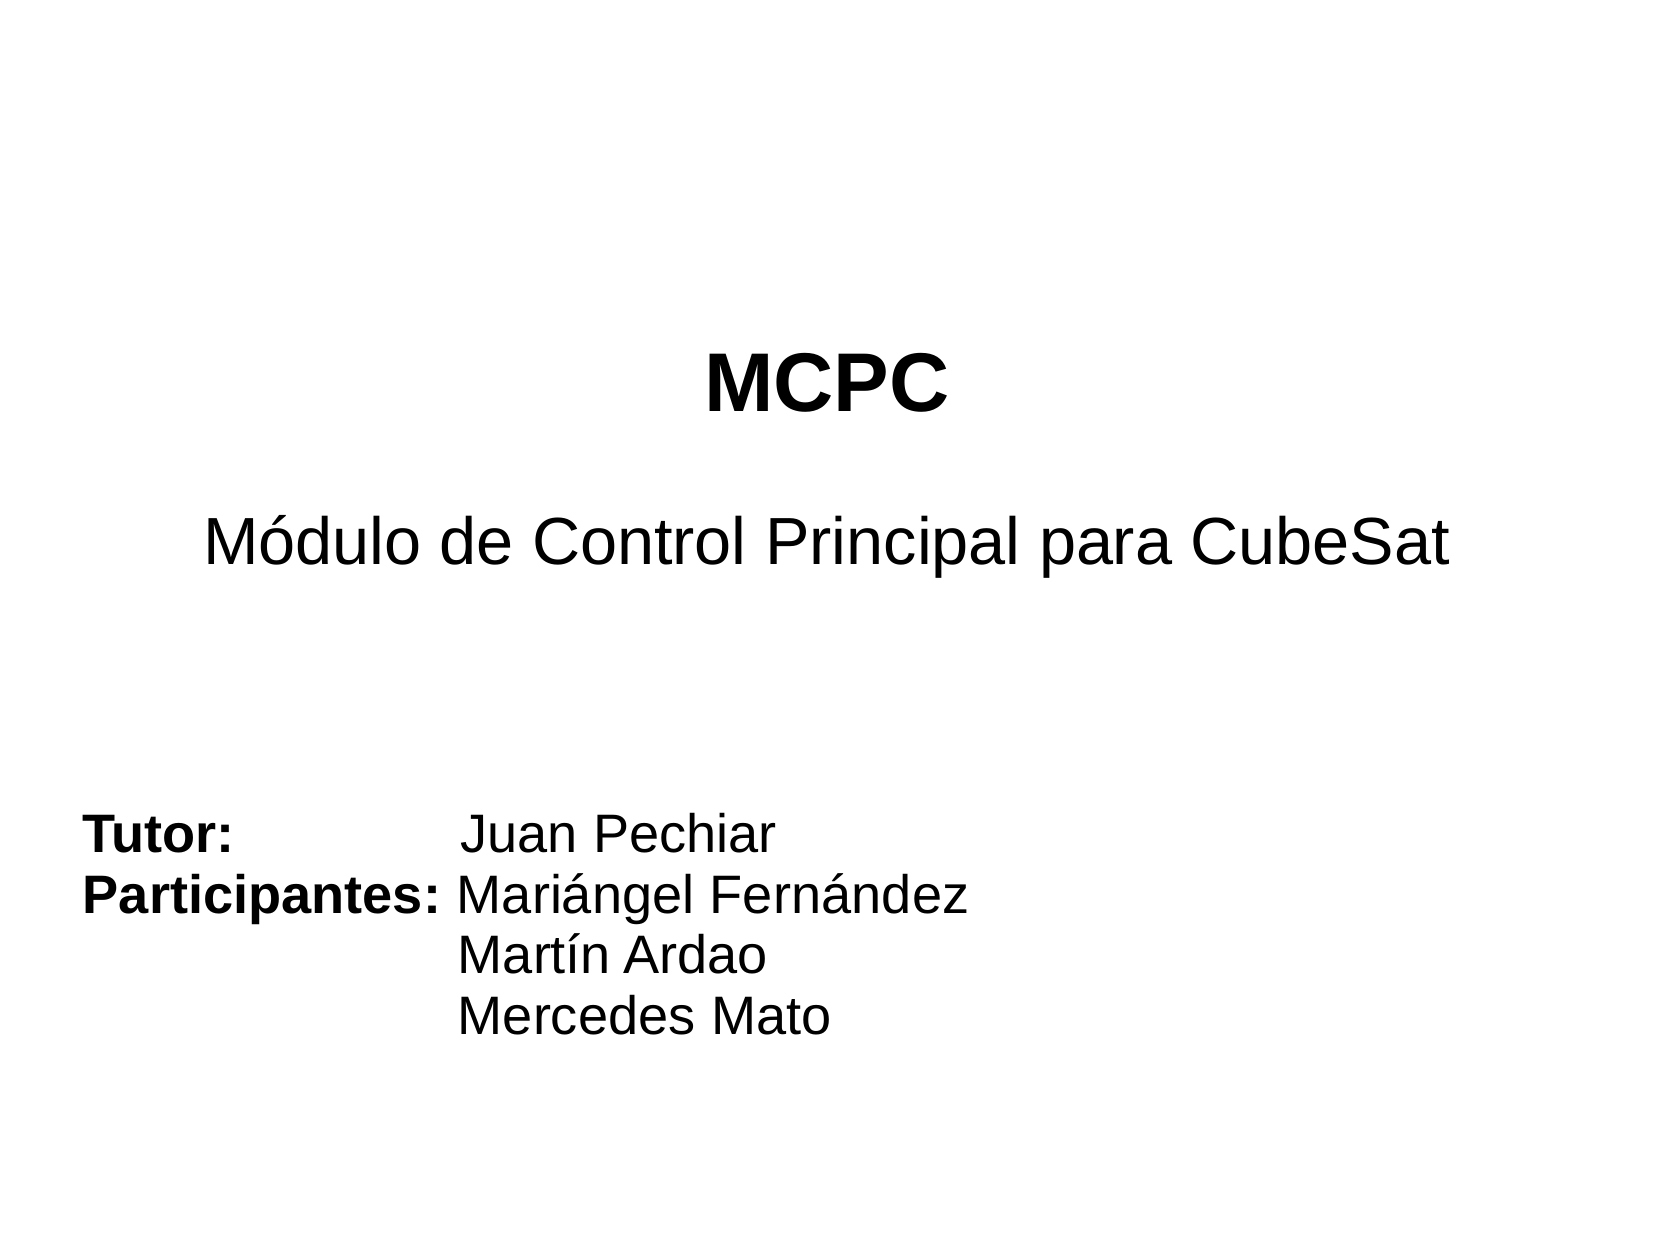

# MCPC
Módulo de Control Principal para CubeSat
Tutor: Juan Pechiar
Participantes: Mariángel Fernández
	 Martín Ardao
 Mercedes Mato